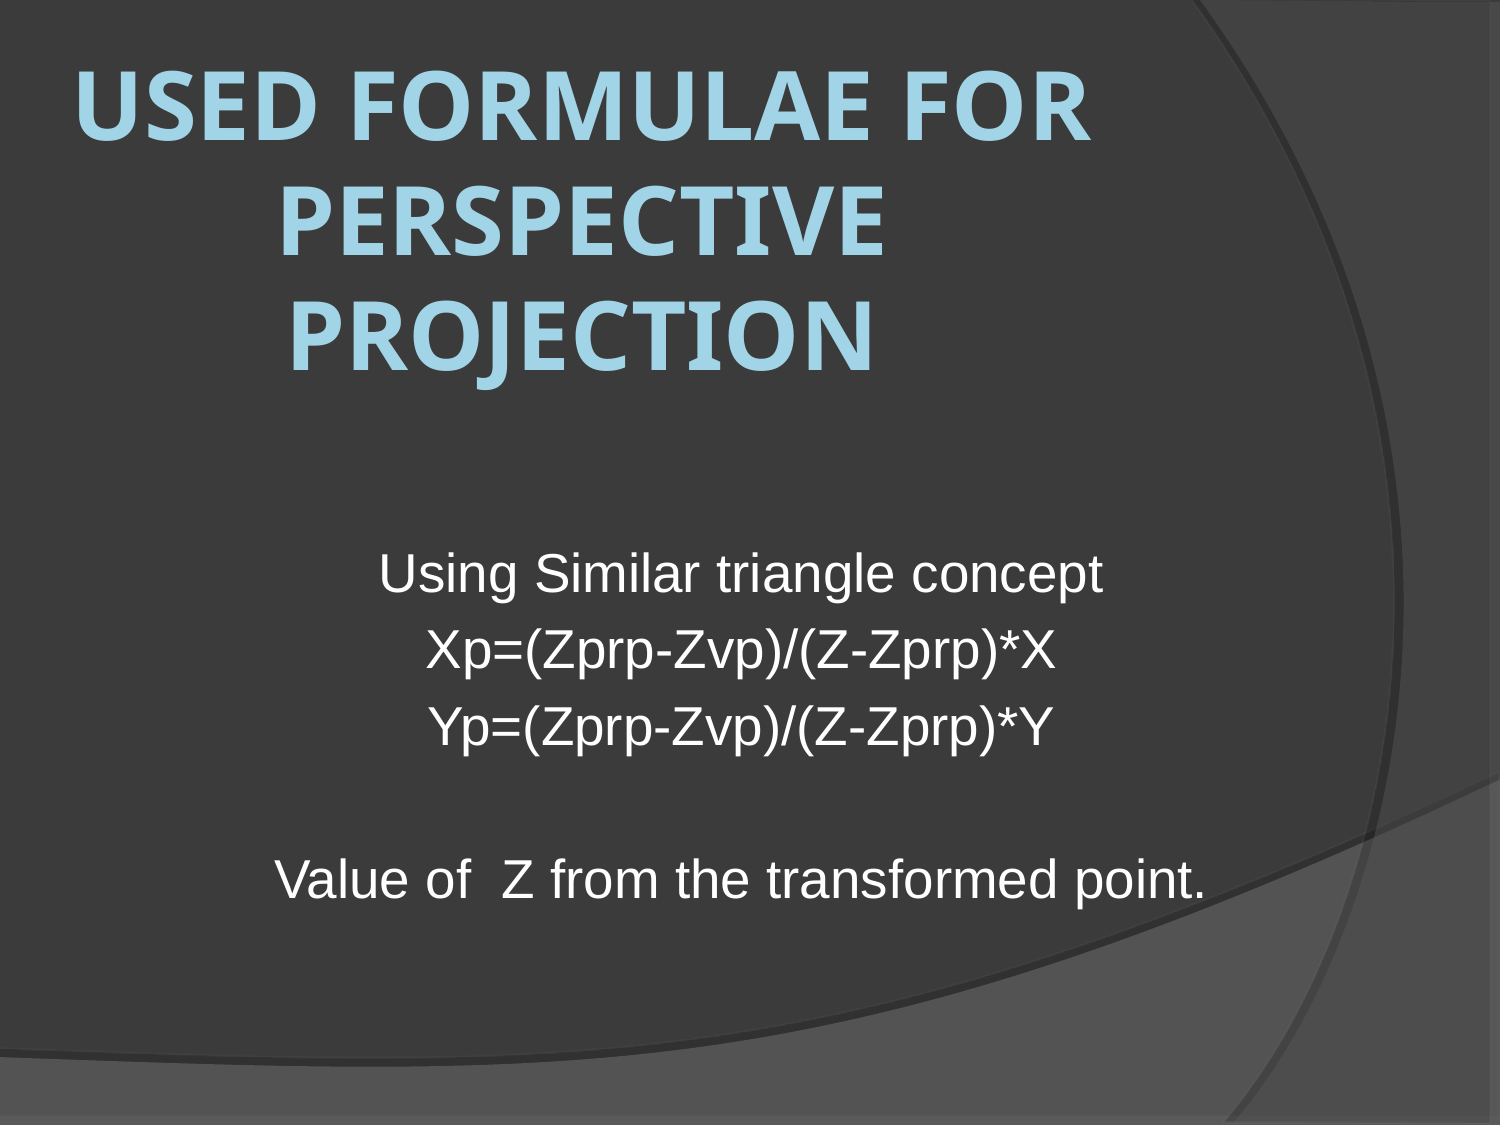

# Used formulae for perspective projection
Using Similar triangle concept
Xp=(Zprp-Zvp)/(Z-Zprp)*X
Yp=(Zprp-Zvp)/(Z-Zprp)*Y
Value of Z from the transformed point.